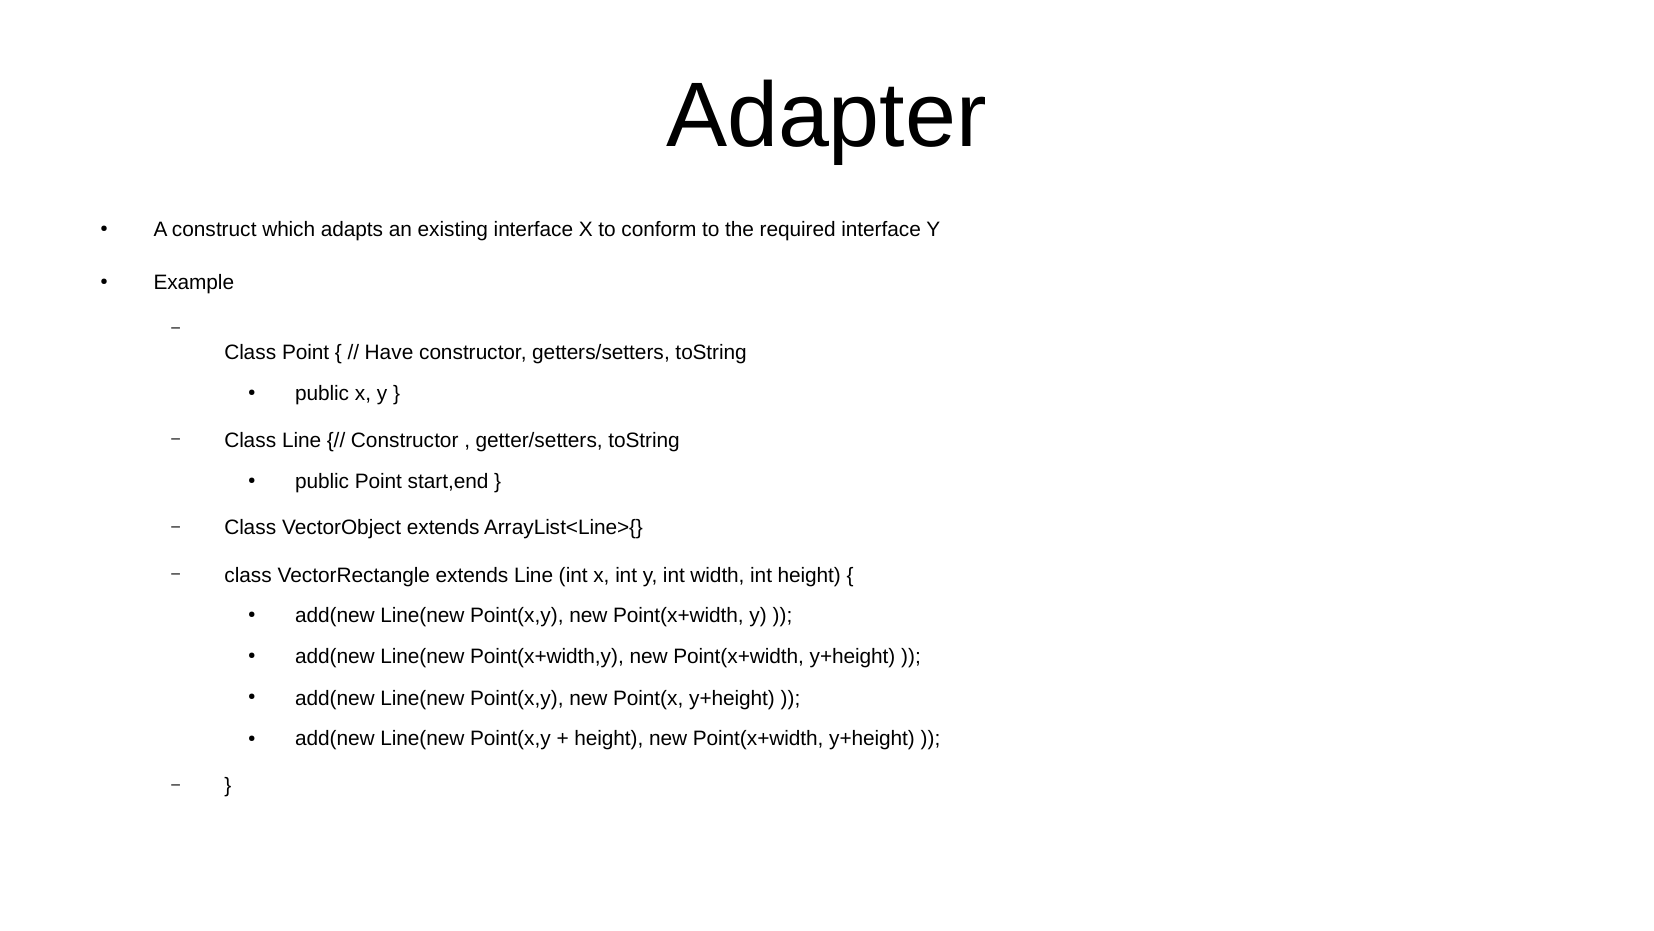

# Adapter
A construct which adapts an existing interface X to conform to the required interface Y
Example
Class Point { // Have constructor, getters/setters, toString
public x, y }
Class Line {// Constructor , getter/setters, toString
public Point start,end }
Class VectorObject extends ArrayList<Line>{}
class VectorRectangle extends Line (int x, int y, int width, int height) {
add(new Line(new Point(x,y), new Point(x+width, y) ));
add(new Line(new Point(x+width,y), new Point(x+width, y+height) ));
add(new Line(new Point(x,y), new Point(x, y+height) ));
add(new Line(new Point(x,y + height), new Point(x+width, y+height) ));
}